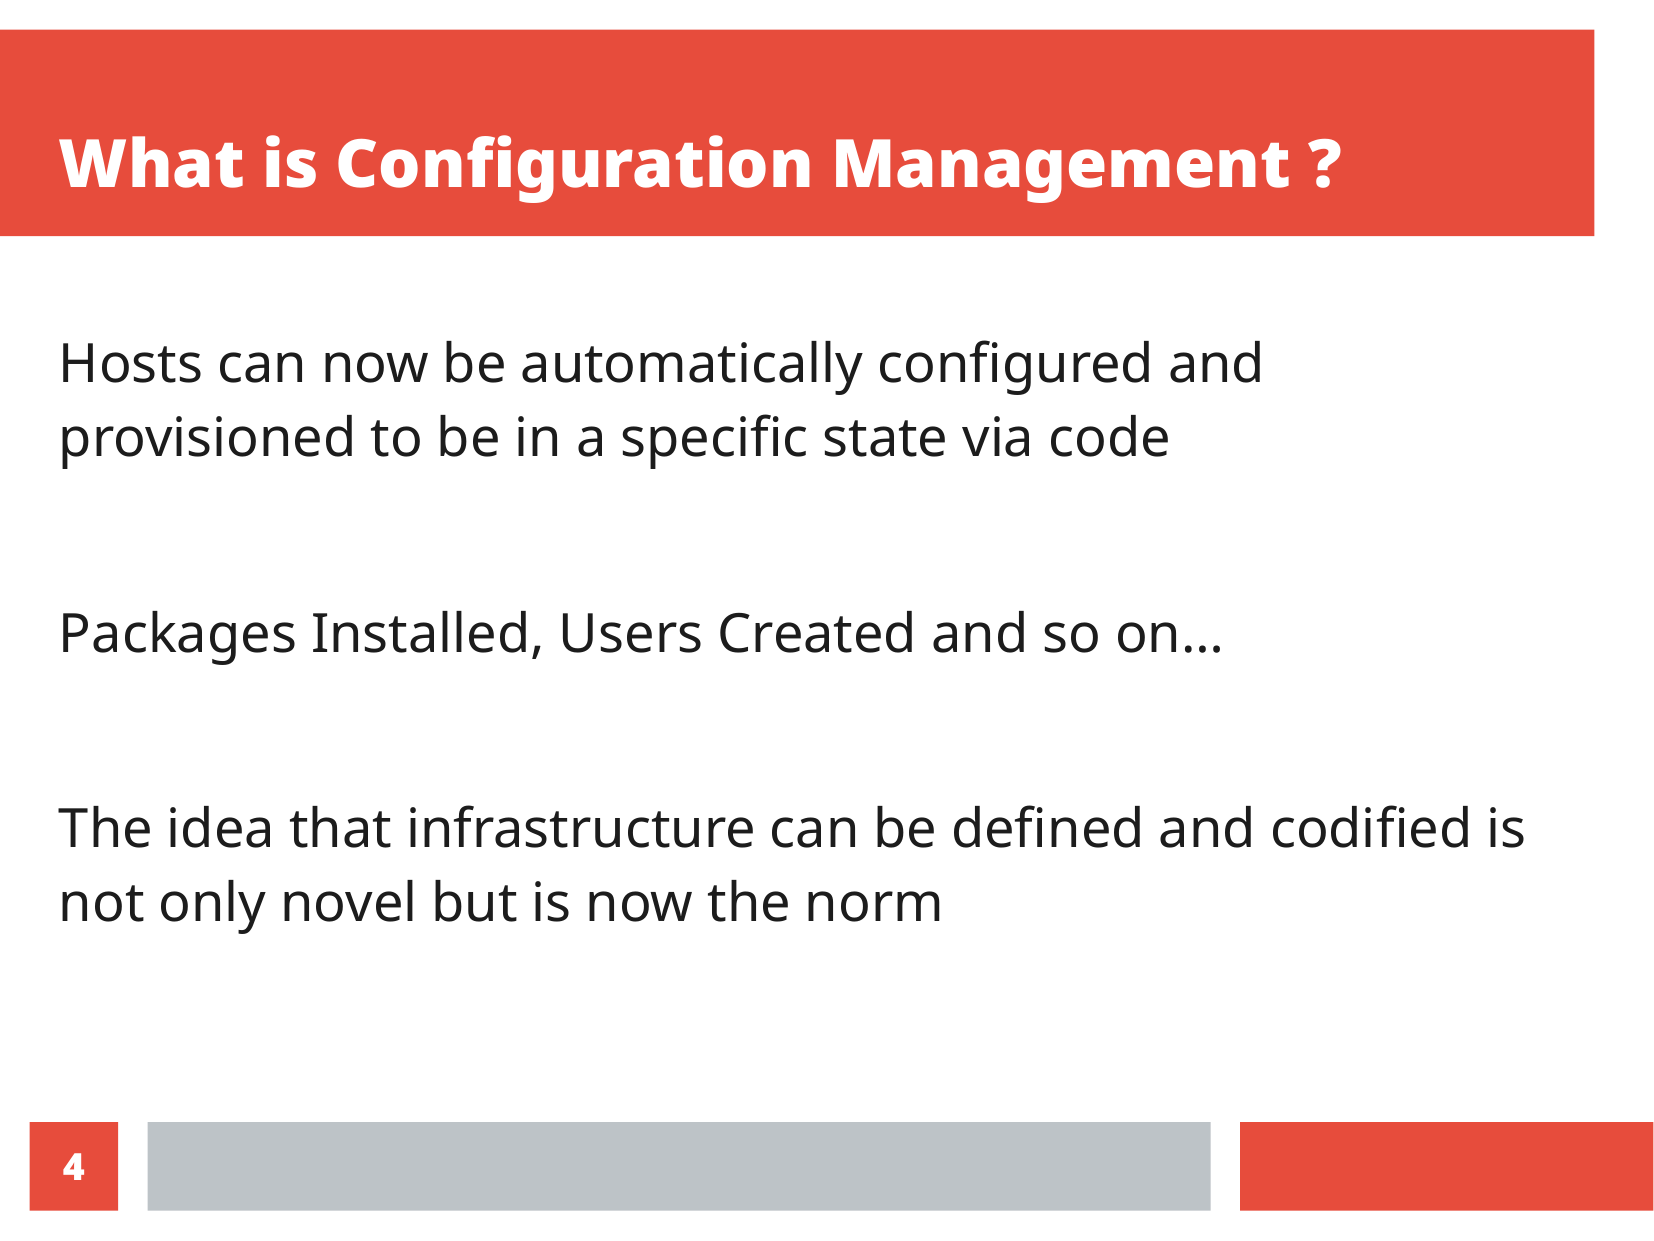

# What is Configuration Management ?
Hosts can now be automatically configured and provisioned to be in a specific state via code
Packages Installed, Users Created and so on…
The idea that infrastructure can be defined and codified is not only novel but is now the norm
4